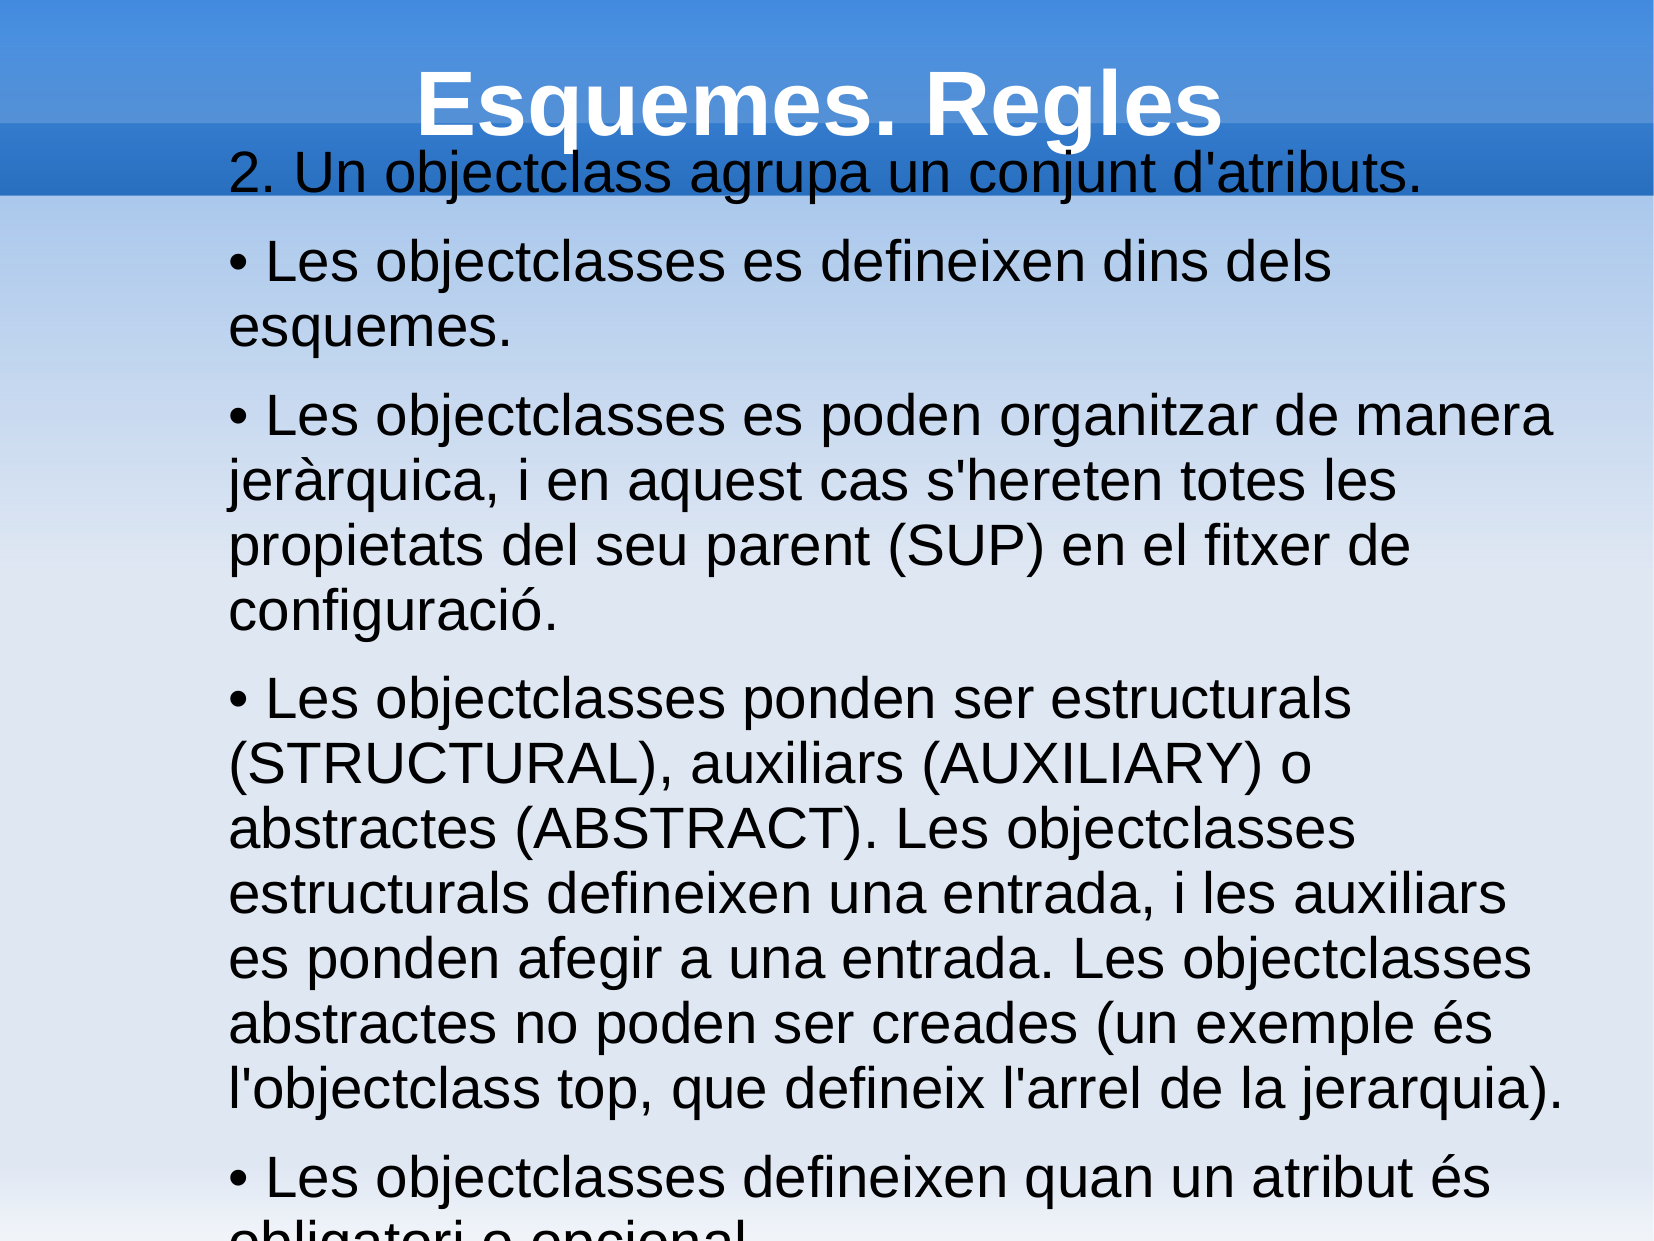

# Esquemes. Regles
2. Un objectclass agrupa un conjunt d'atributs.
• Les objectclasses es defineixen dins dels esquemes.
• Les objectclasses es poden organitzar de manera jeràrquica, i en aquest cas s'hereten totes les propietats del seu parent (SUP) en el fitxer de configuració.
• Les objectclasses ponden ser estructurals (STRUCTURAL), auxiliars (AUXILIARY) o abstractes (ABSTRACT). Les objectclasses estructurals defineixen una entrada, i les auxiliars es ponden afegir a una entrada. Les objectclasses abstractes no poden ser creades (un exemple és l'objectclass top, que defineix l'arrel de la jerarquia).
• Les objectclasses defineixen quan un atribut és obligatori o opcional.